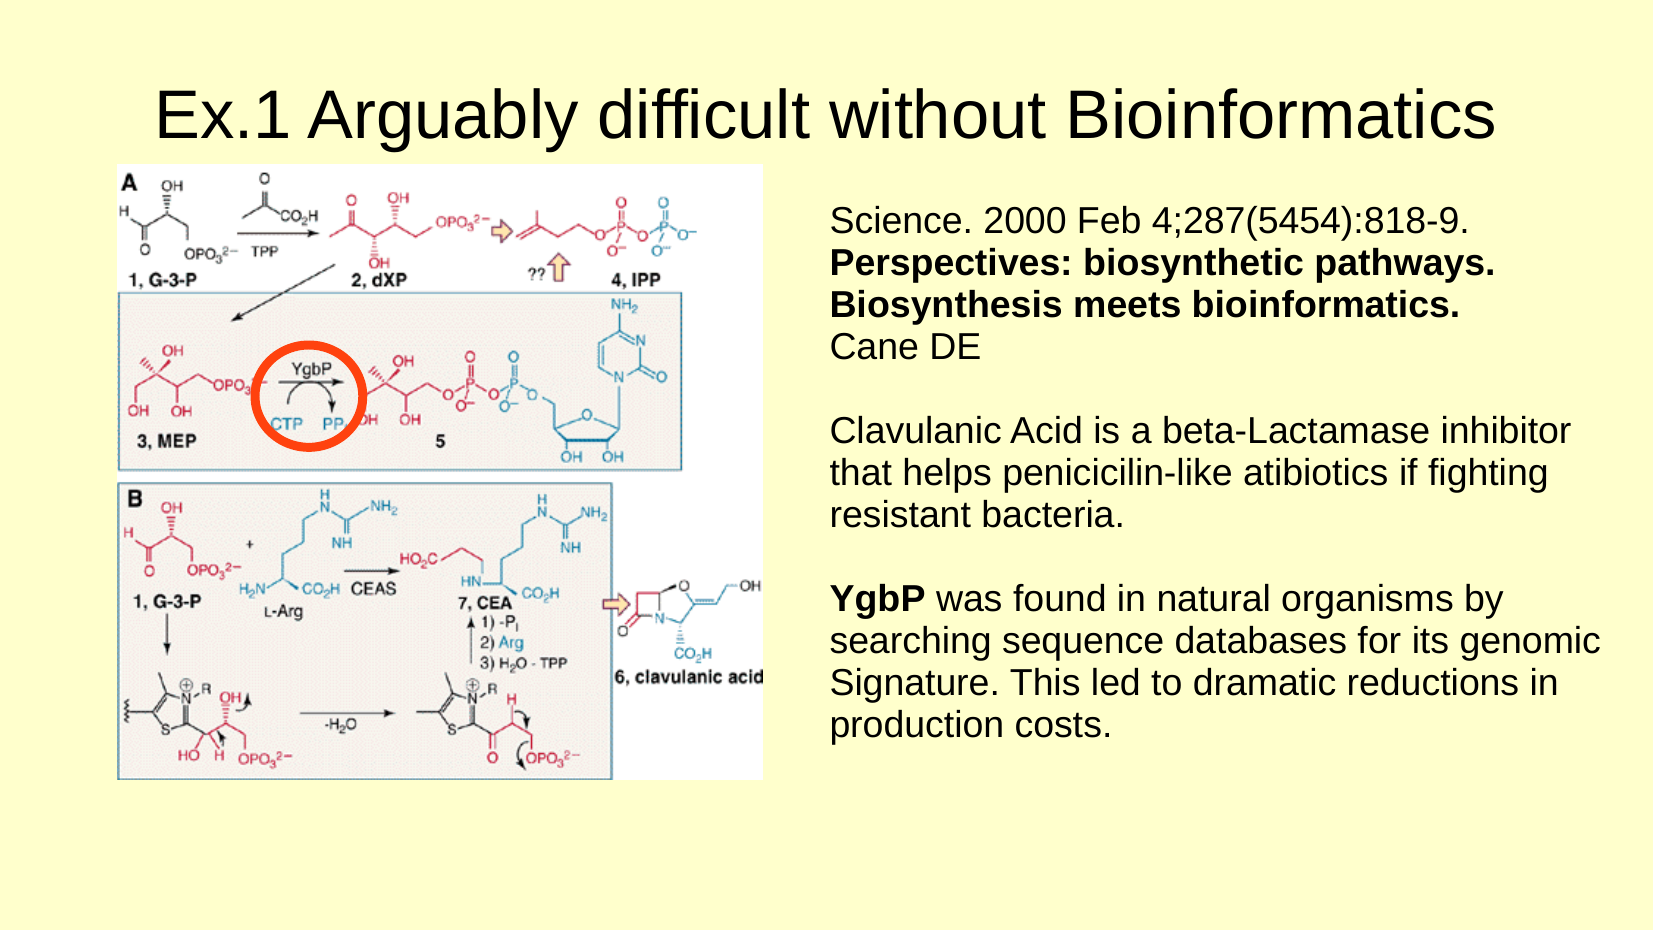

# Ex.1 Arguably difficult without Bioinformatics
Science. 2000 Feb 4;287(5454):818-9.
Perspectives: biosynthetic pathways.
Biosynthesis meets bioinformatics.
Cane DE
Clavulanic Acid is a beta-Lactamase inhibitor
that helps penicicilin-like atibiotics if fighting
resistant bacteria.
YgbP was found in natural organisms by
searching sequence databases for its genomic
Signature. This led to dramatic reductions in
production costs.